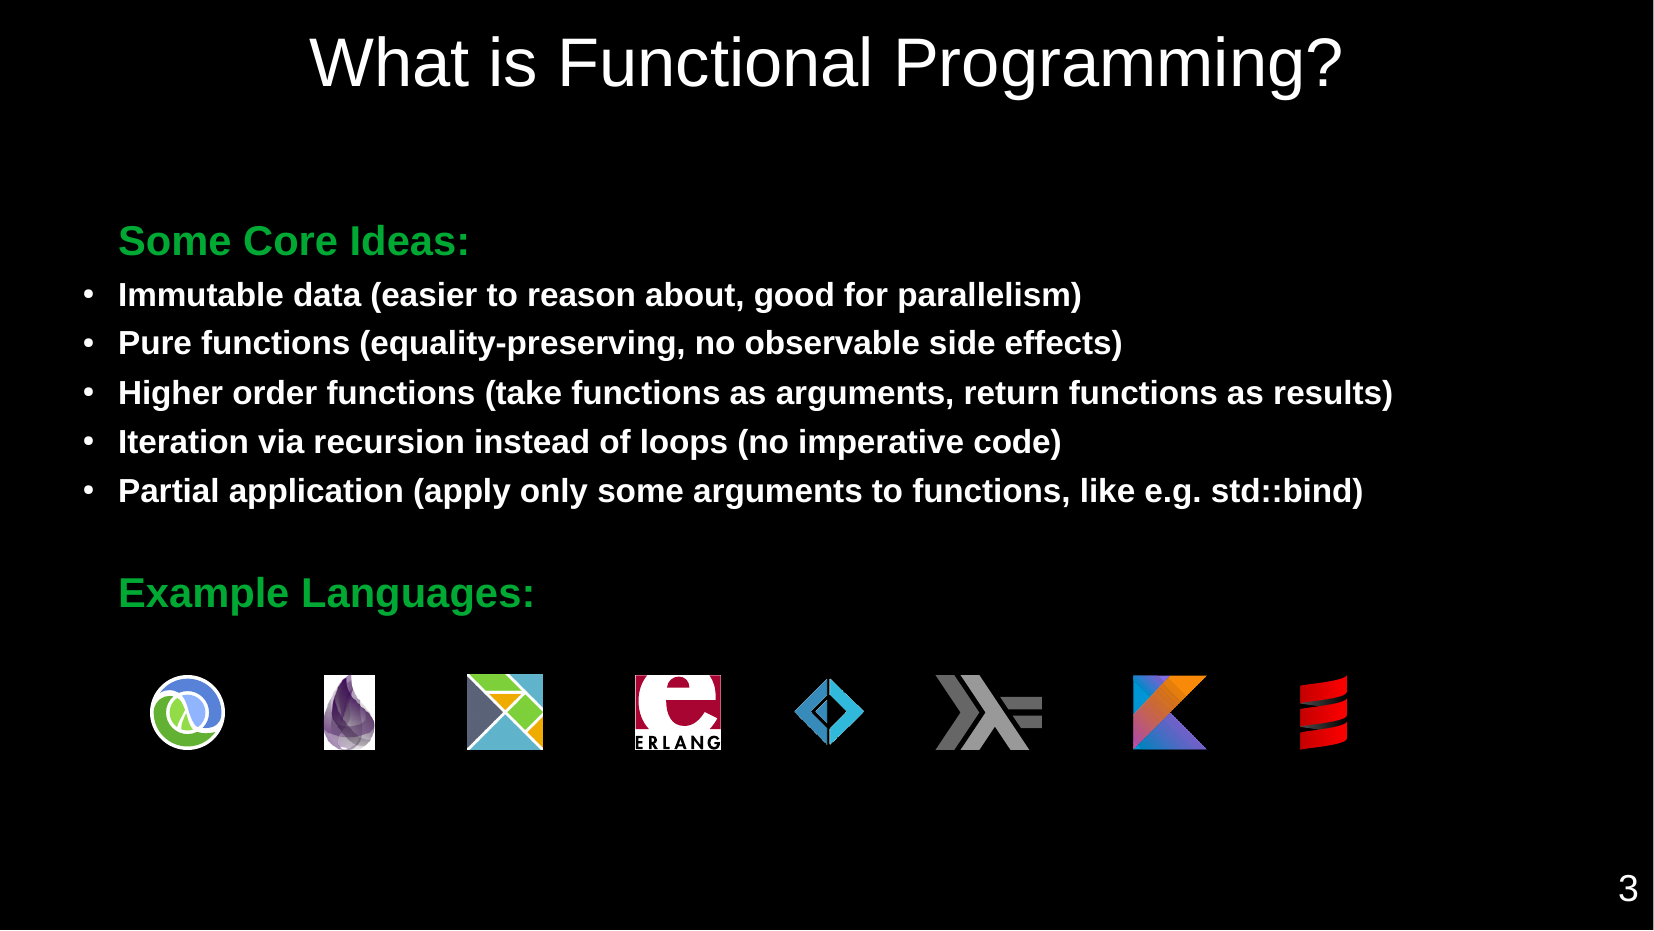

What is Functional Programming?
# Some Core Ideas:
Immutable data (easier to reason about, good for parallelism)
Pure functions (equality-preserving, no observable side effects)
Higher order functions (take functions as arguments, return functions as results)
Iteration via recursion instead of loops (no imperative code)
Partial application (apply only some arguments to functions, like e.g. std::bind)
Example Languages: